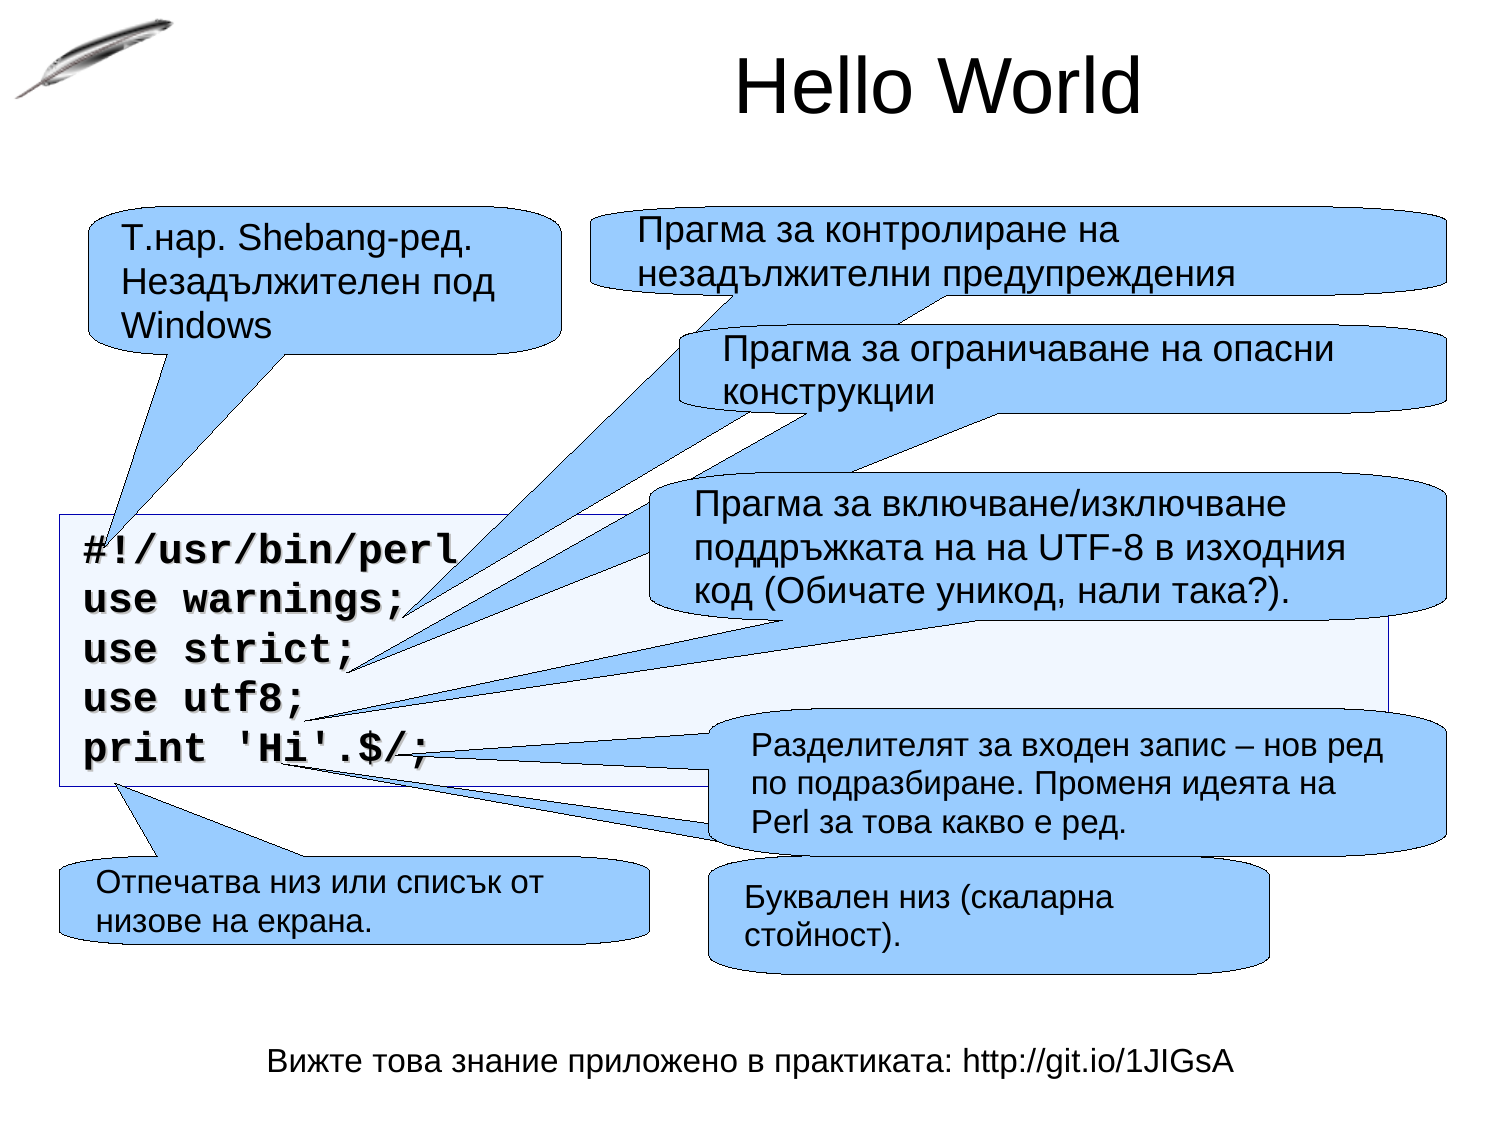

# Hello World
Т.нар. Shebang-ред. Незадължителен под Windows
Прагма за контролиране на незадължителни предупреждения
Прагма за ограничаване на опасни конструкции
Прагма за включване/изключване поддръжката на на UTF-8 в изходния код (Обичате уникод, нали така?).
#!/usr/bin/perl
use warnings;
use strict;
use utf8;
print 'Hi'.$/;
Разделителят за входен запис – нов ред по подразбиране. Променя идеята на Perl за това какво е ред.
Отпечатва низ или списък от низове на екрана.
Буквален низ (скаларна стойност).
Вижте това знание приложено в практиката: http://git.io/1JIGsA